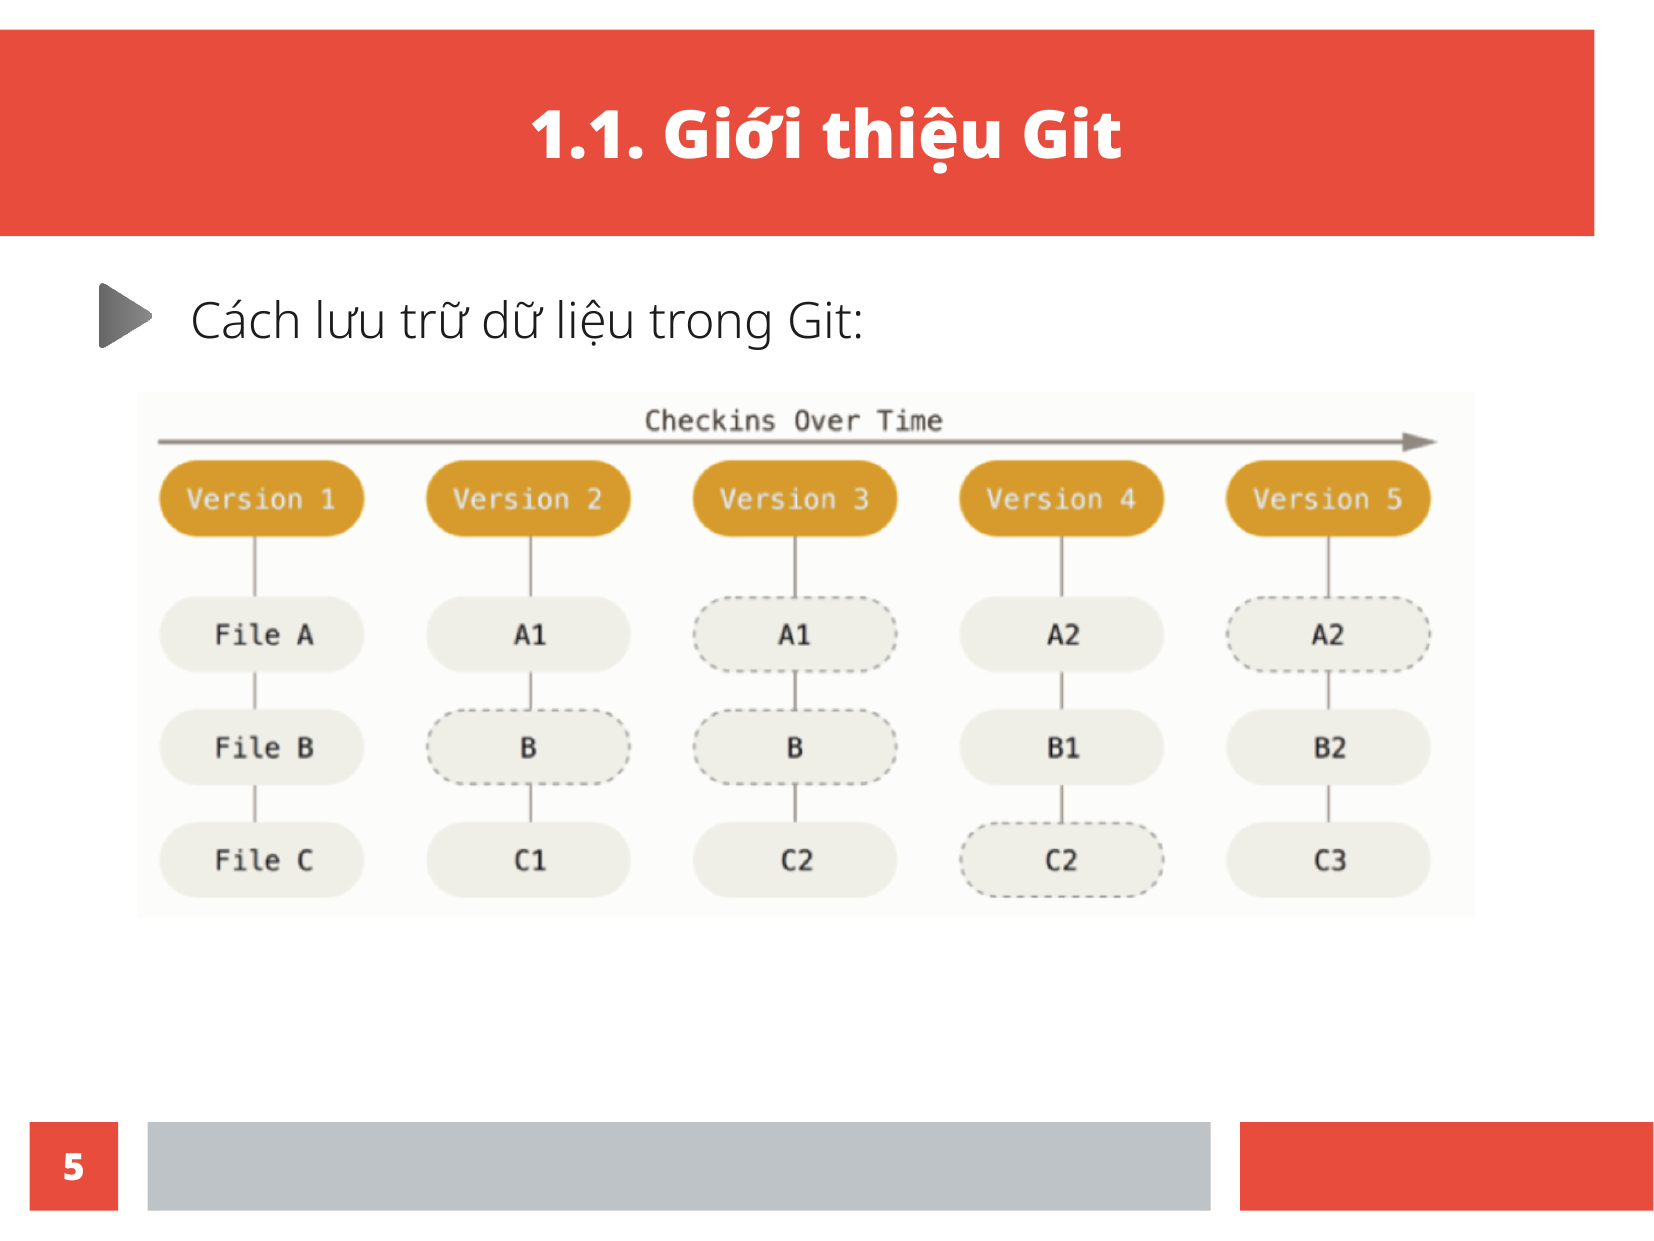

# 1.1. Giới thiệu Git
Cách lưu trữ dữ liệu trong Git:
​
5